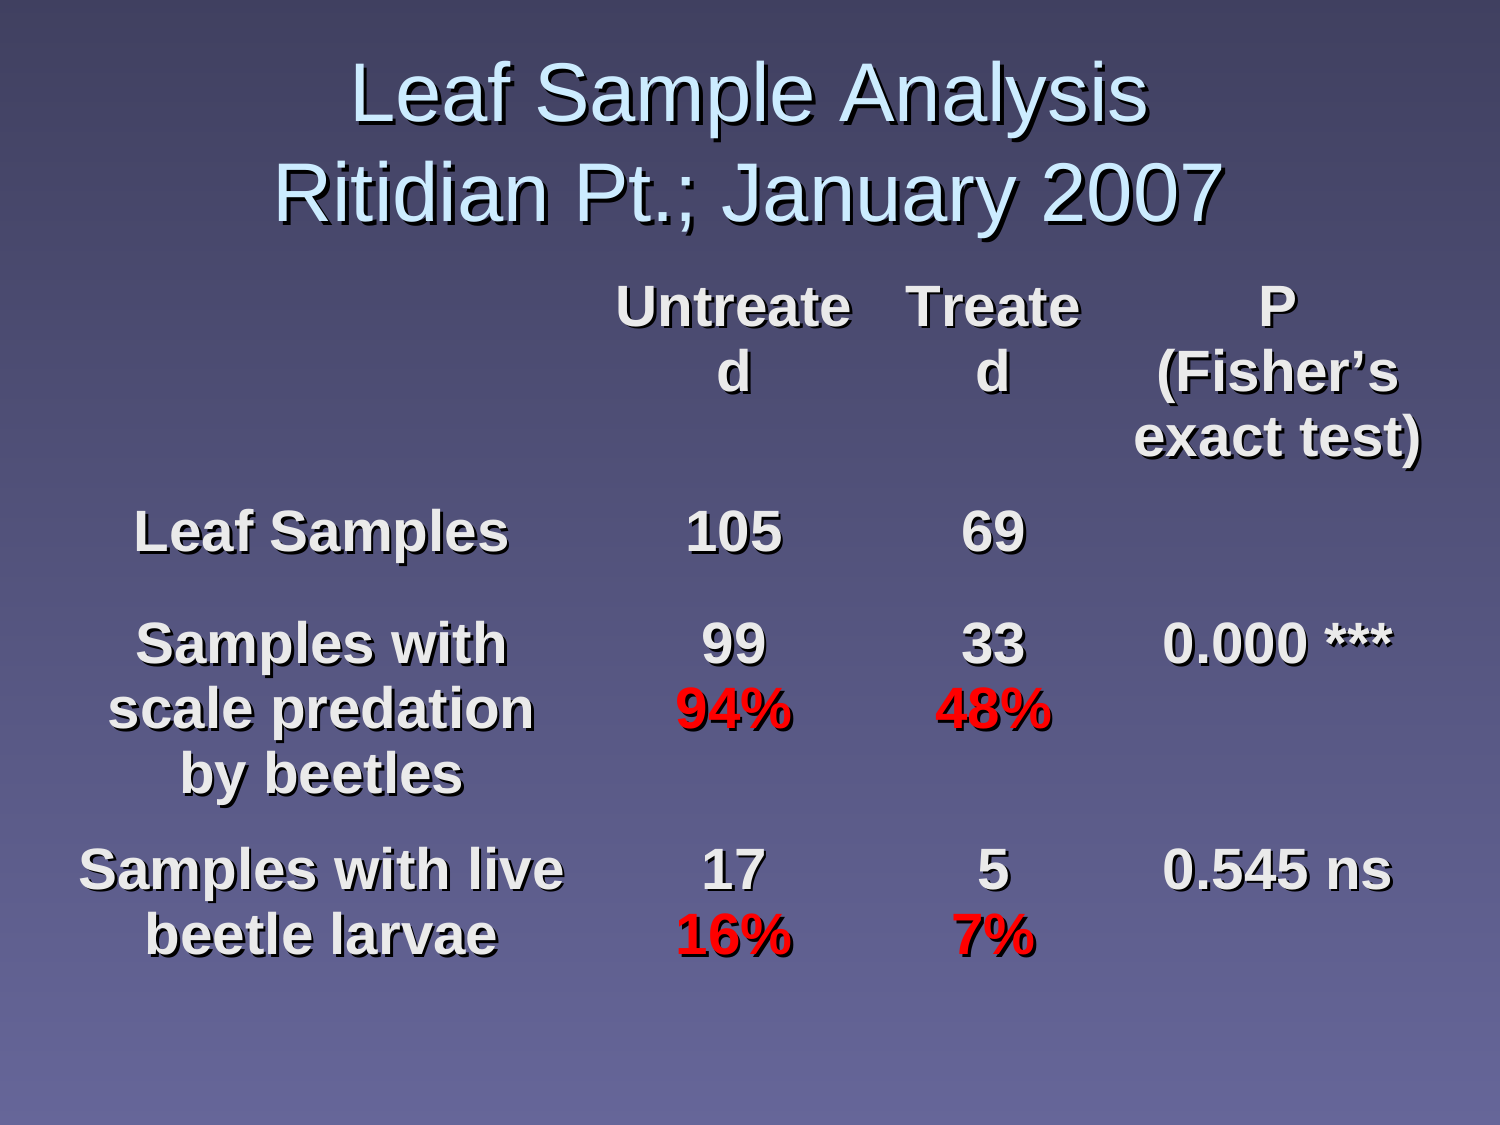

# Leaf Sample Analysis Ritidian Pt.; January 2007
| | Untreated | Treated | P (Fisher’s exact test) |
| --- | --- | --- | --- |
| Leaf Samples | 105 | 69 | |
| Samples with scale predation by beetles | 99 94% | 33 48% | 0.000 \*\*\* |
| Samples with live beetle larvae | 17 16% | 5 7% | 0.545 ns |